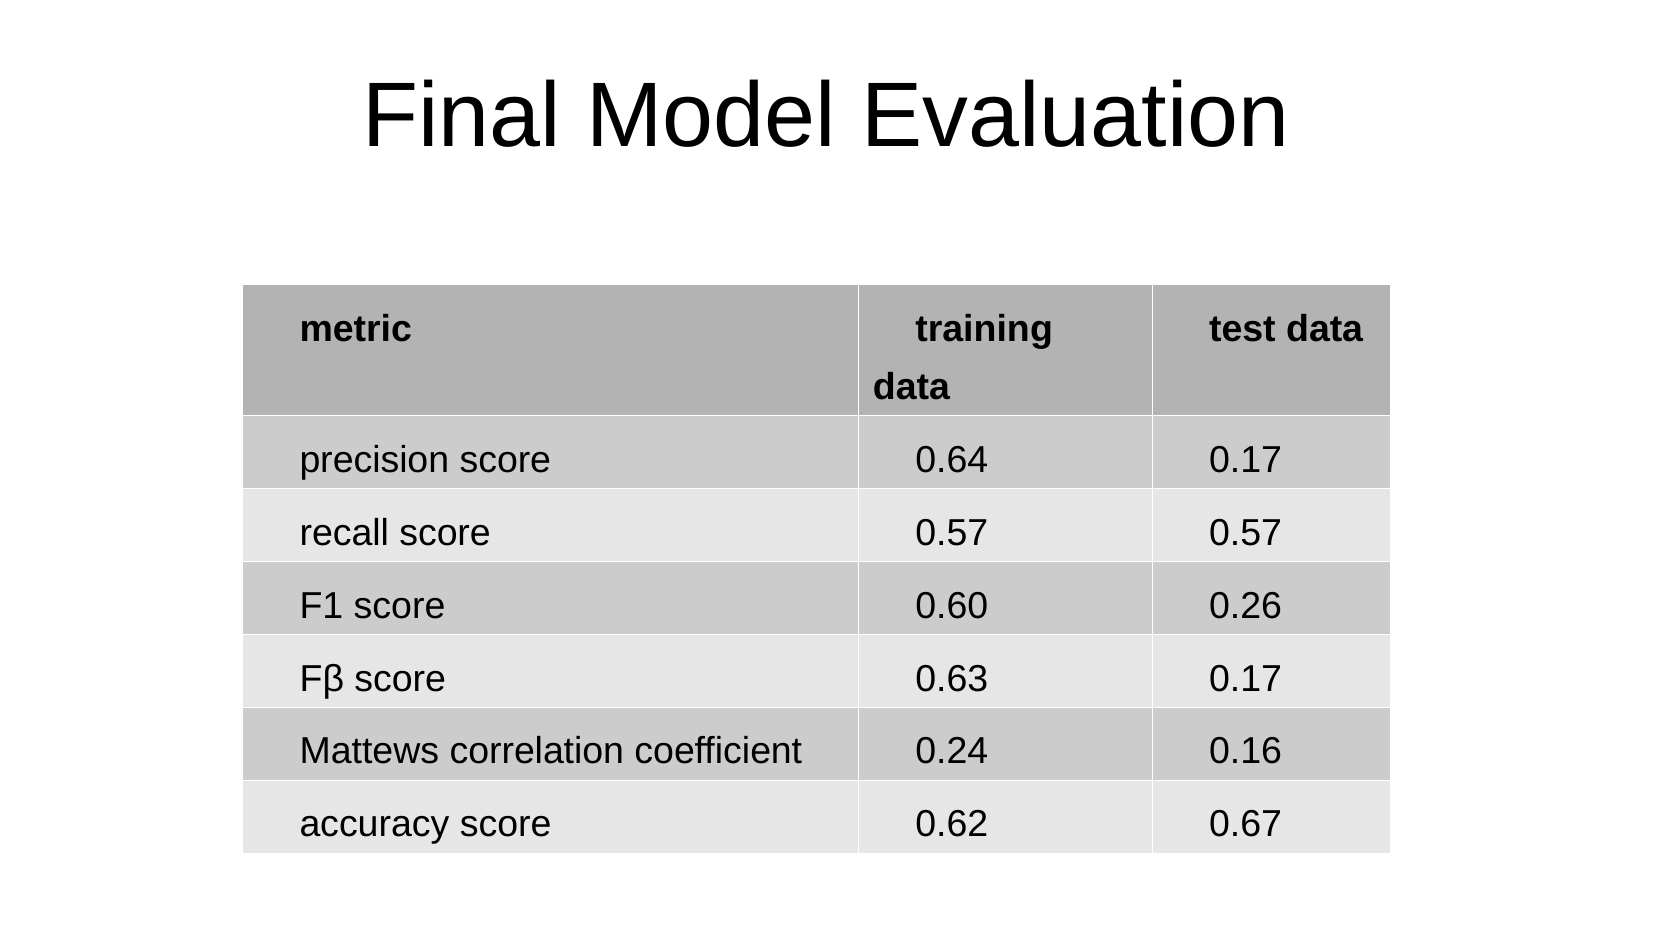

# Final Model Evaluation
| metric | training data | test data |
| --- | --- | --- |
| precision score | 0.64 | 0.17 |
| recall score | 0.57 | 0.57 |
| F1 score | 0.60 | 0.26 |
| Fβ score | 0.63 | 0.17 |
| Mattews correlation coefficient | 0.24 | 0.16 |
| accuracy score | 0.62 | 0.67 |